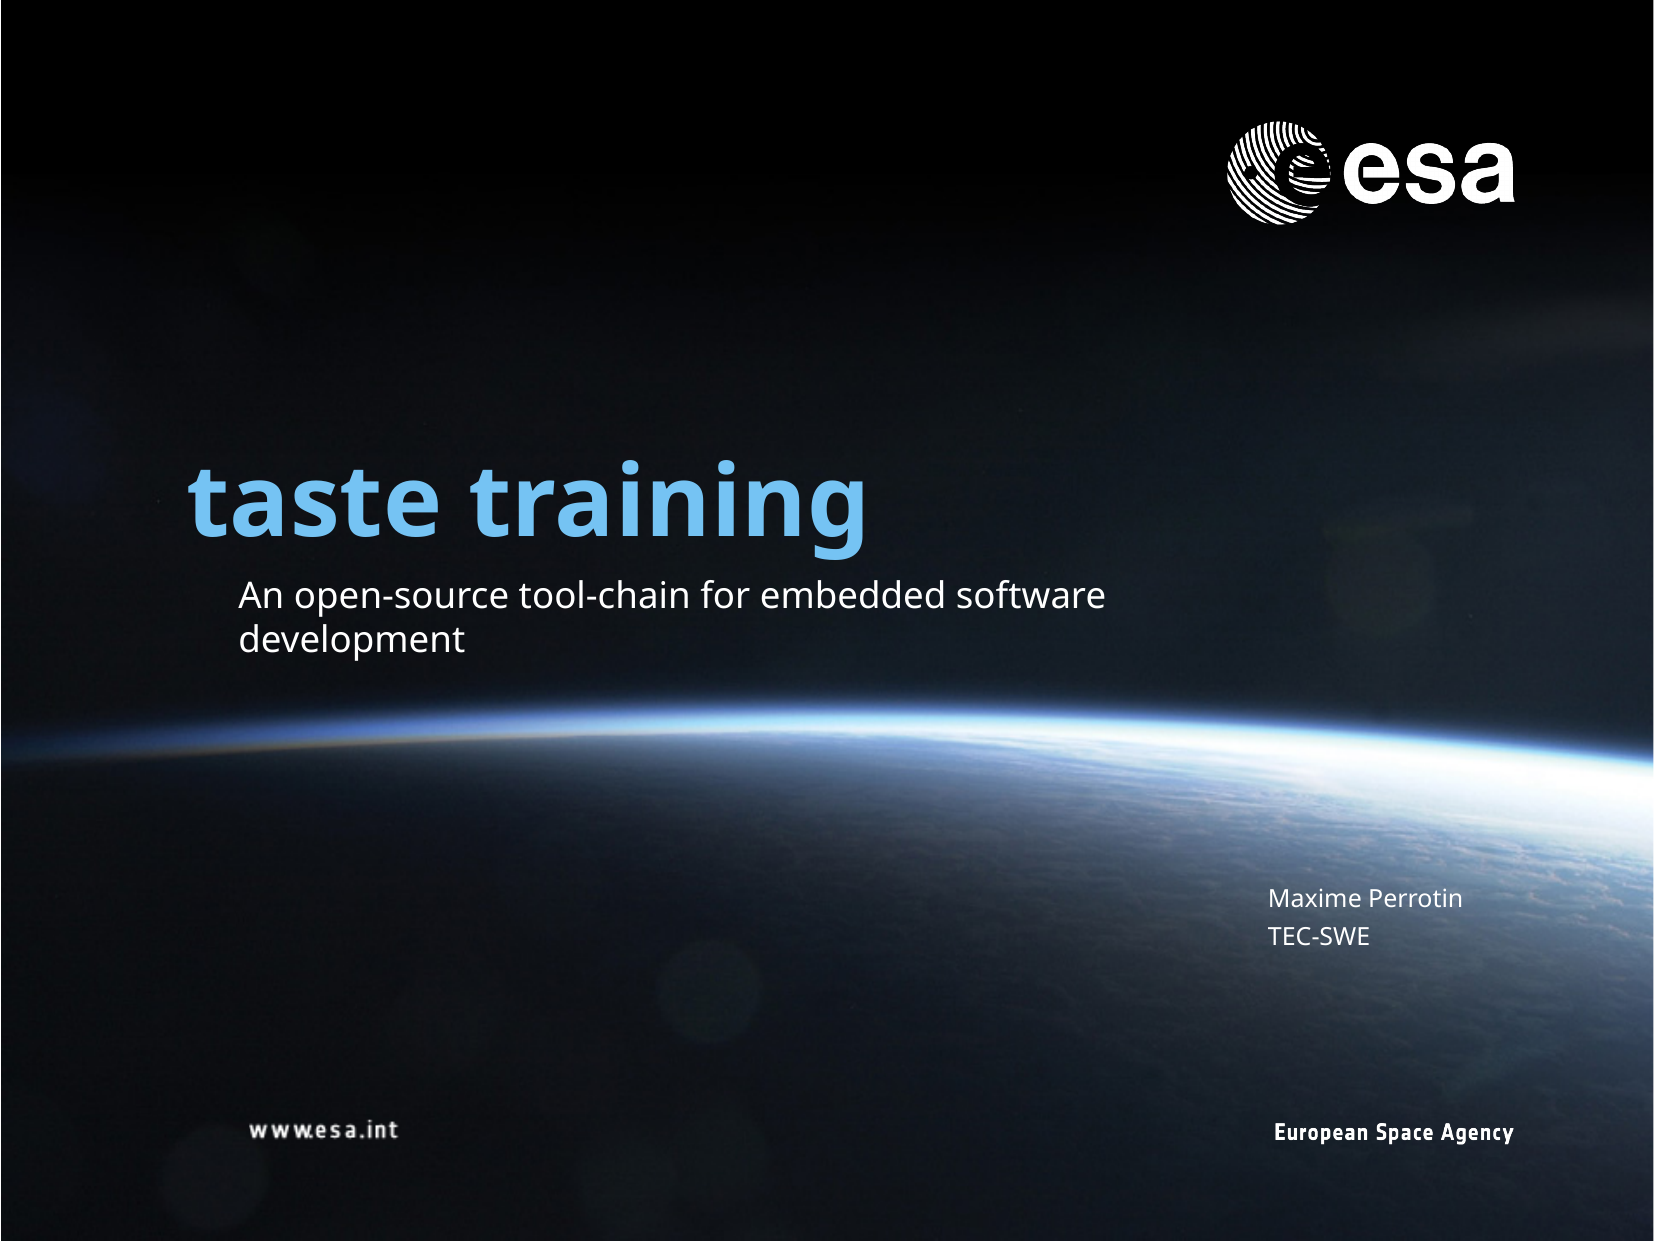

taste training
An open-source tool-chain for embedded software development
Maxime Perrotin
TEC-SWE